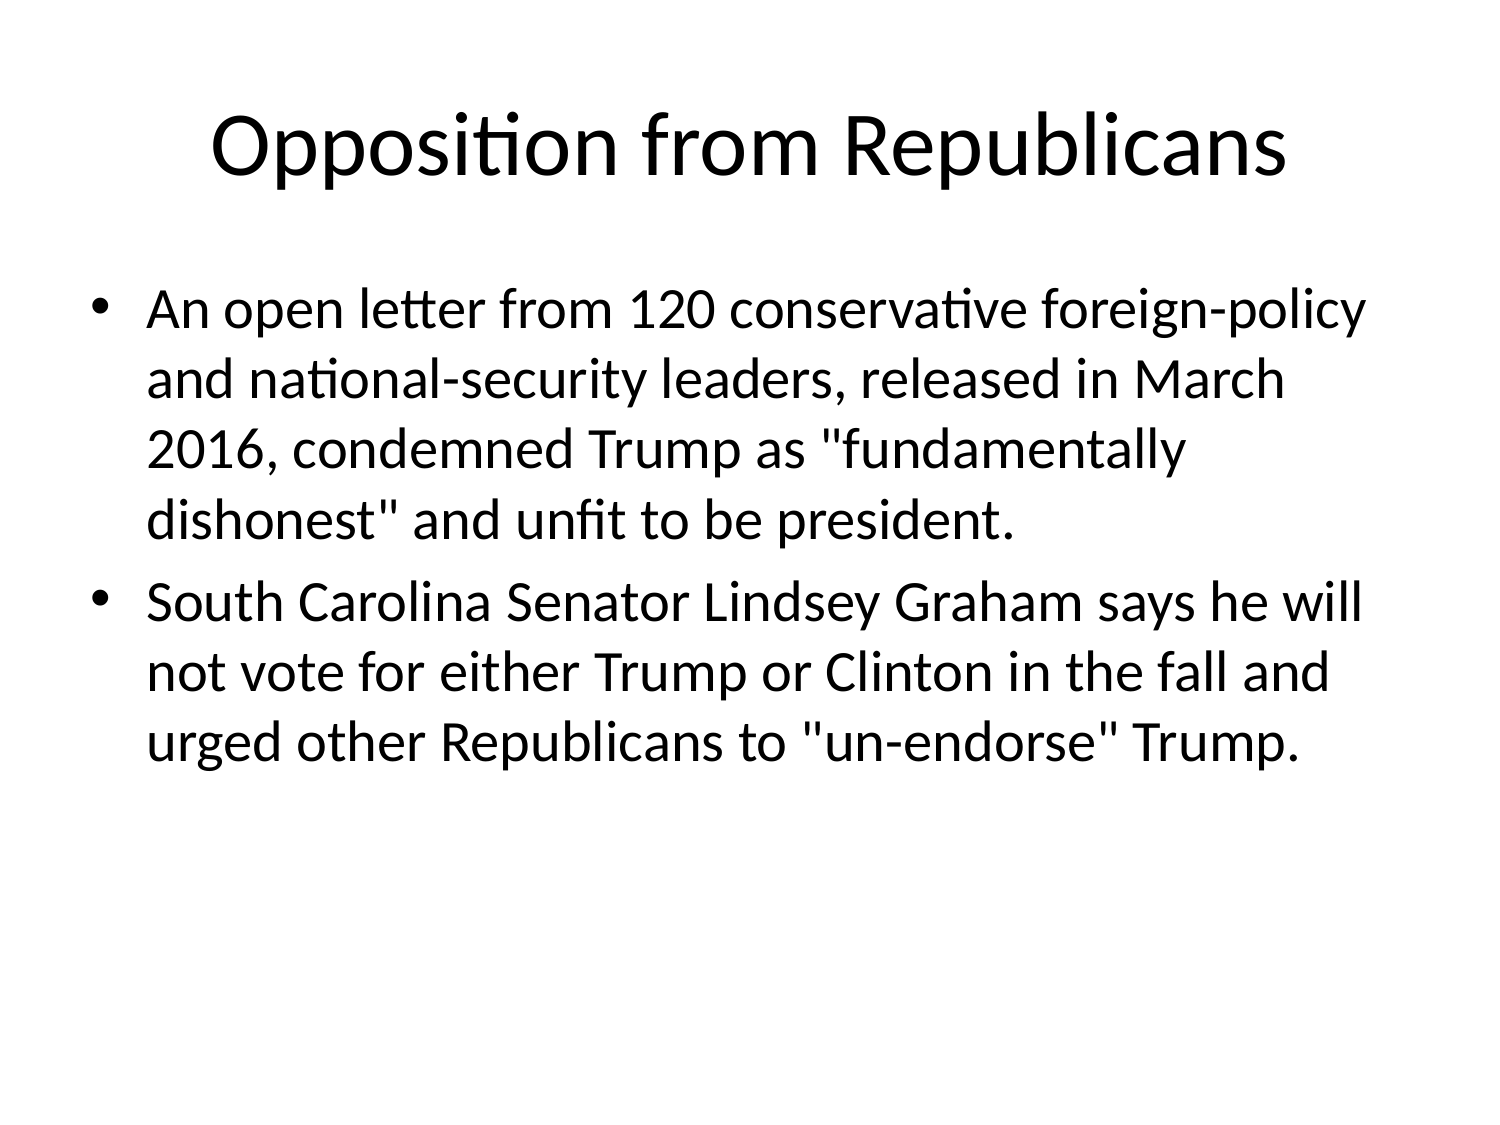

# Opposition from Republicans
An open letter from 120 conservative foreign-policy and national-security leaders, released in March 2016, condemned Trump as "fundamentally dishonest" and unfit to be president.
South Carolina Senator Lindsey Graham says he will not vote for either Trump or Clinton in the fall and urged other Republicans to "un-endorse" Trump.